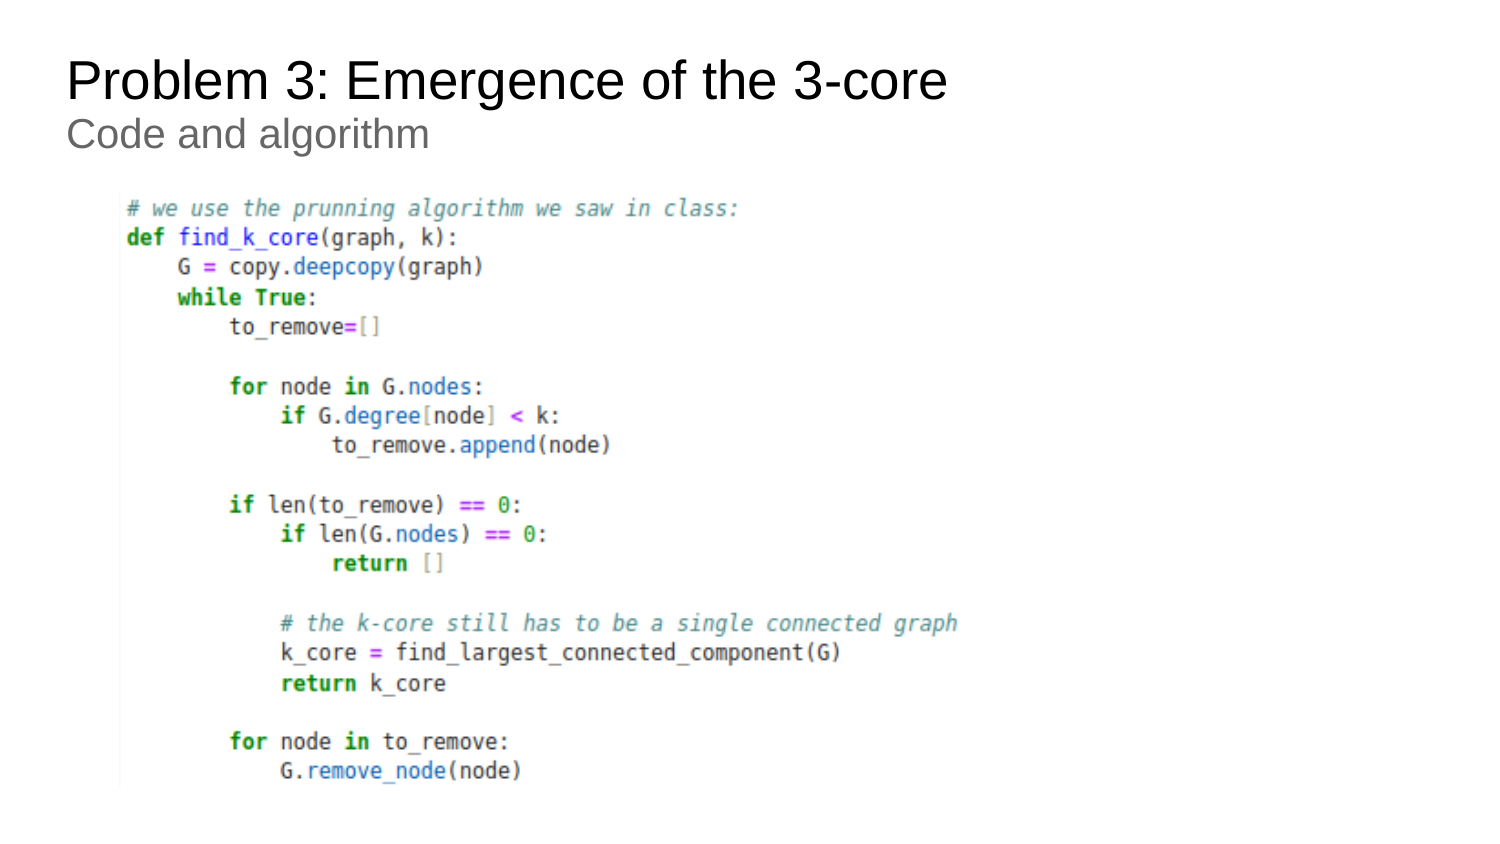

# Problem 3: Emergence of the 3-core Code and algorithm